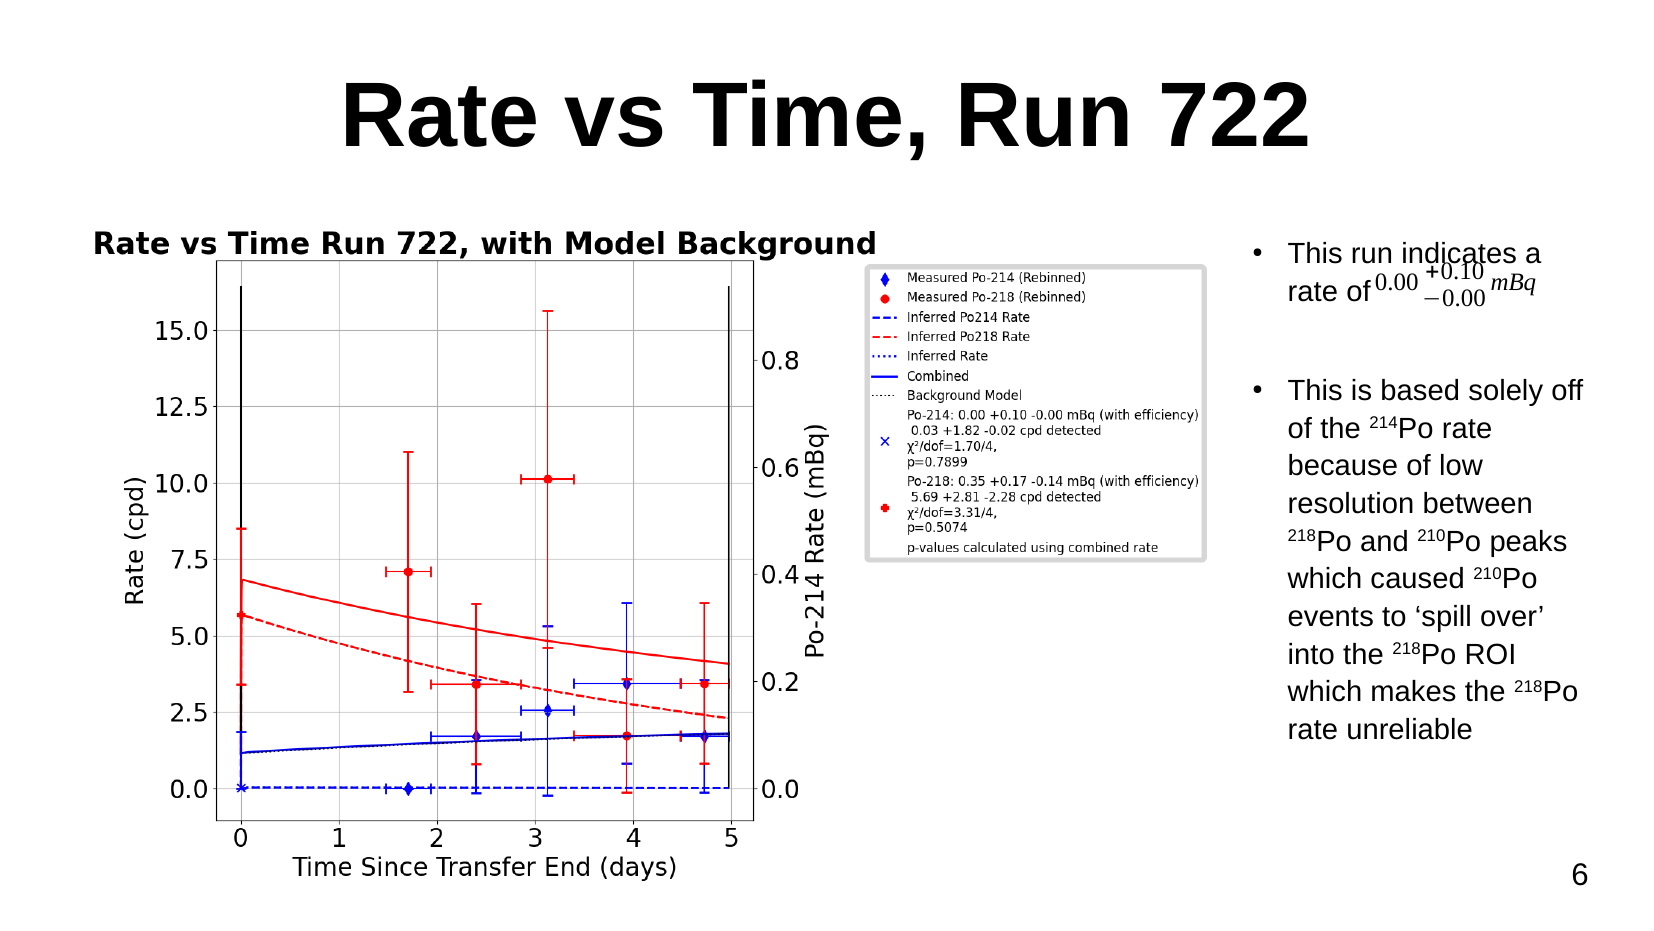

# Rate vs Time, Run 722
This run indicates a rate of
This is based solely off of the 214Po rate because of low resolution between 218Po and 210Po peaks which caused 210Po events to ‘spill over’ into the 218Po ROI which makes the 218Po rate unreliable